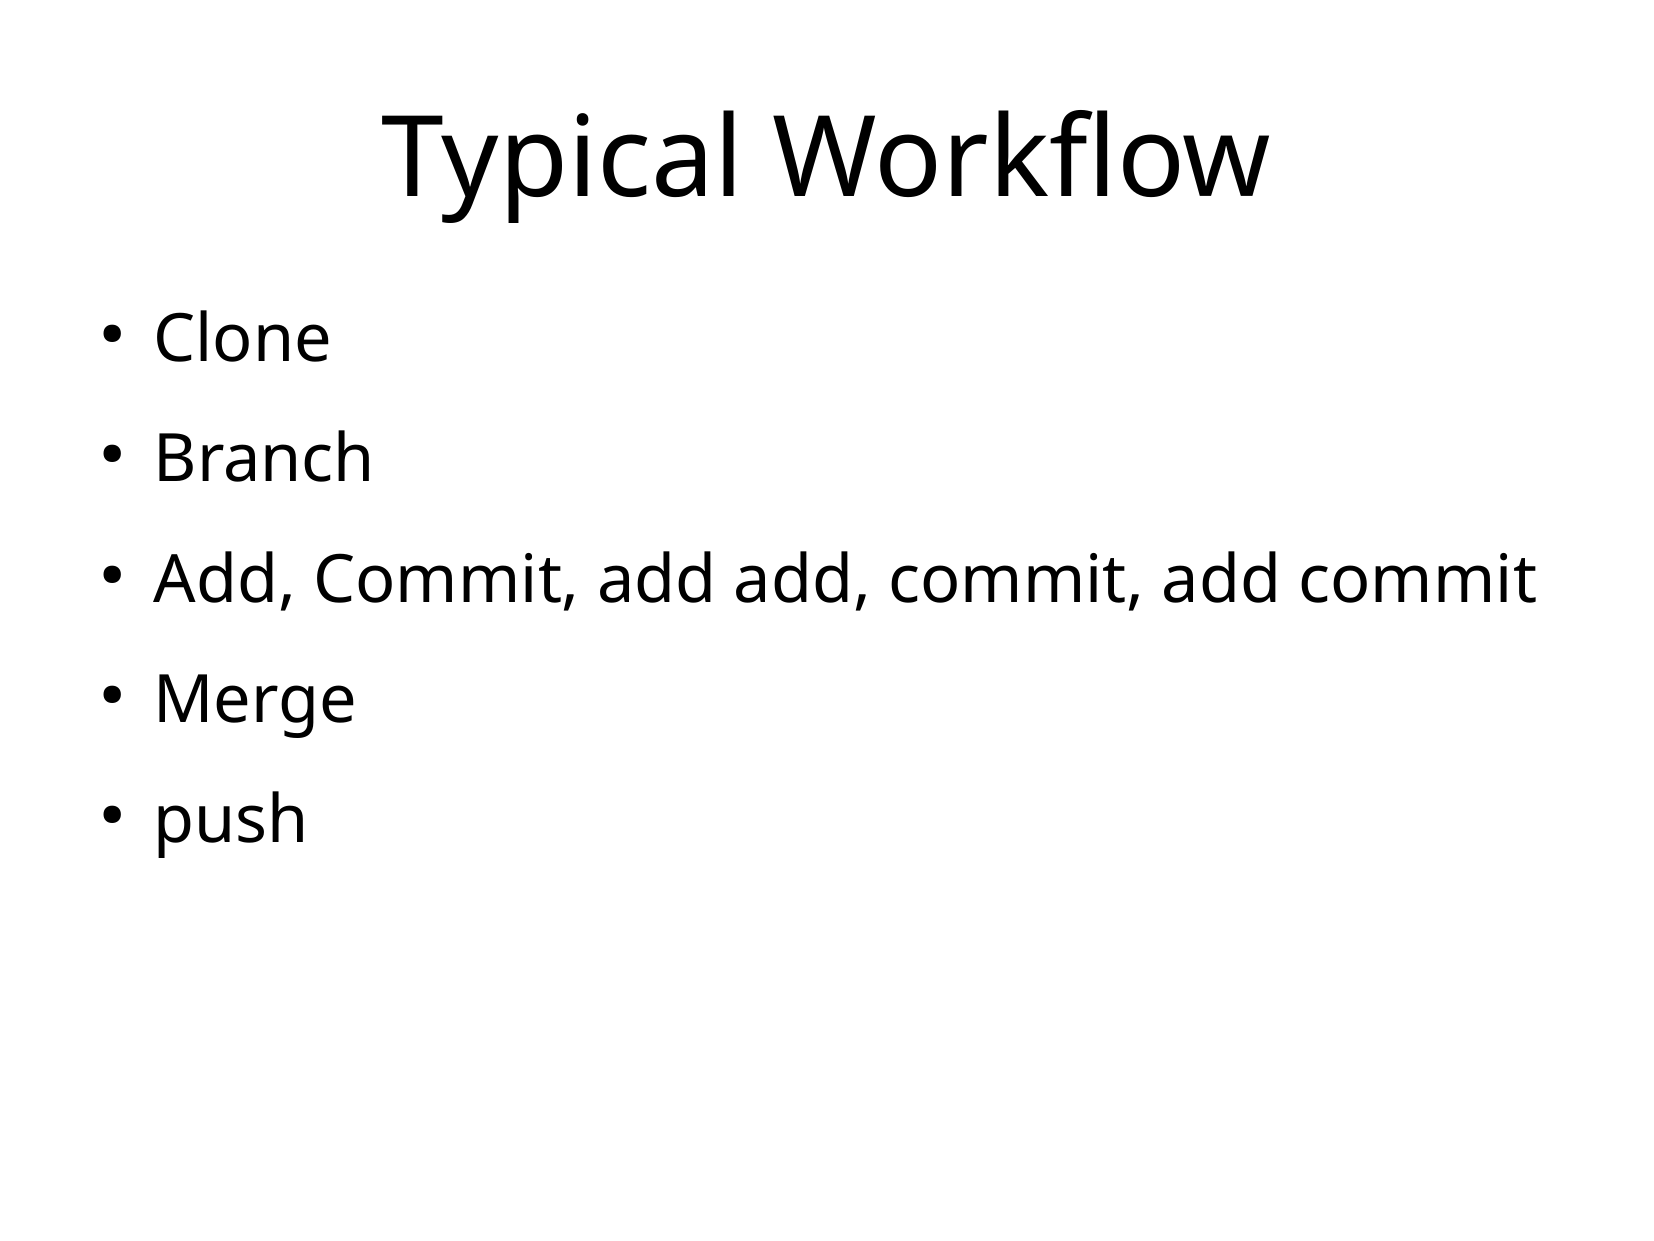

# Typical Workflow
Clone
Branch
Add, Commit, add add, commit, add commit
Merge
push